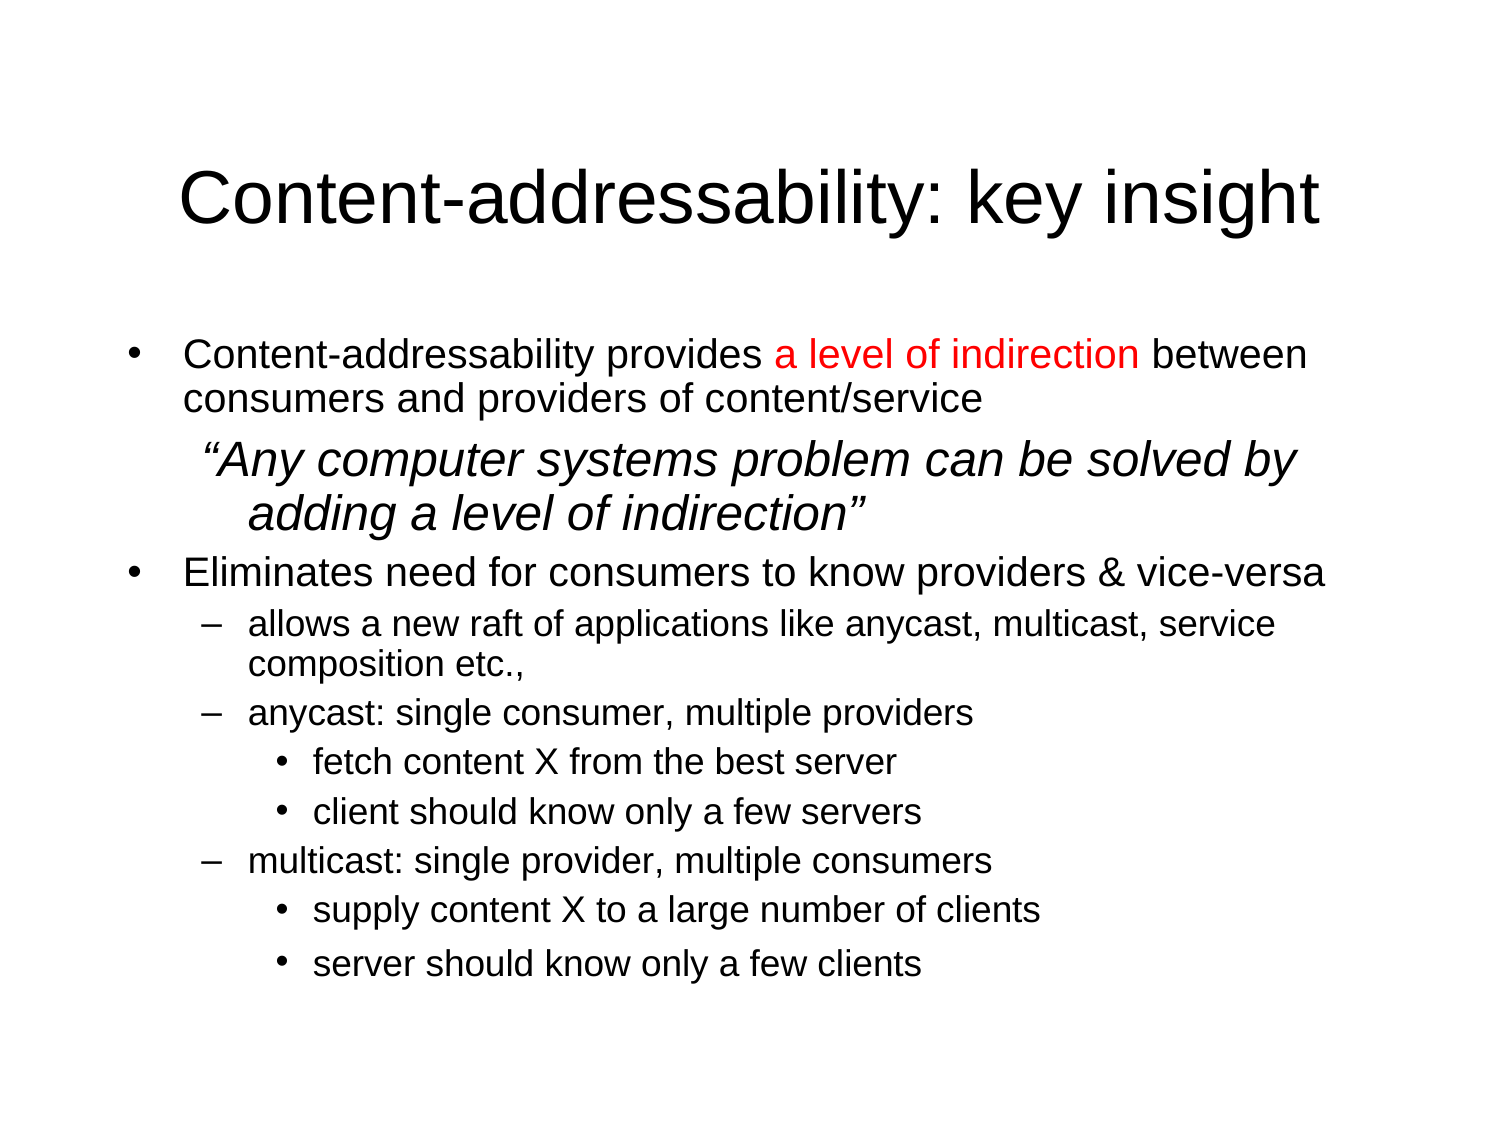

# Content-addressability: key insight
Content-addressability provides a level of indirection between consumers and providers of content/service
“Any computer systems problem can be solved by adding a level of indirection”
Eliminates need for consumers to know providers & vice-versa
allows a new raft of applications like anycast, multicast, service composition etc.,
anycast: single consumer, multiple providers
fetch content X from the best server
client should know only a few servers
multicast: single provider, multiple consumers
supply content X to a large number of clients
server should know only a few clients